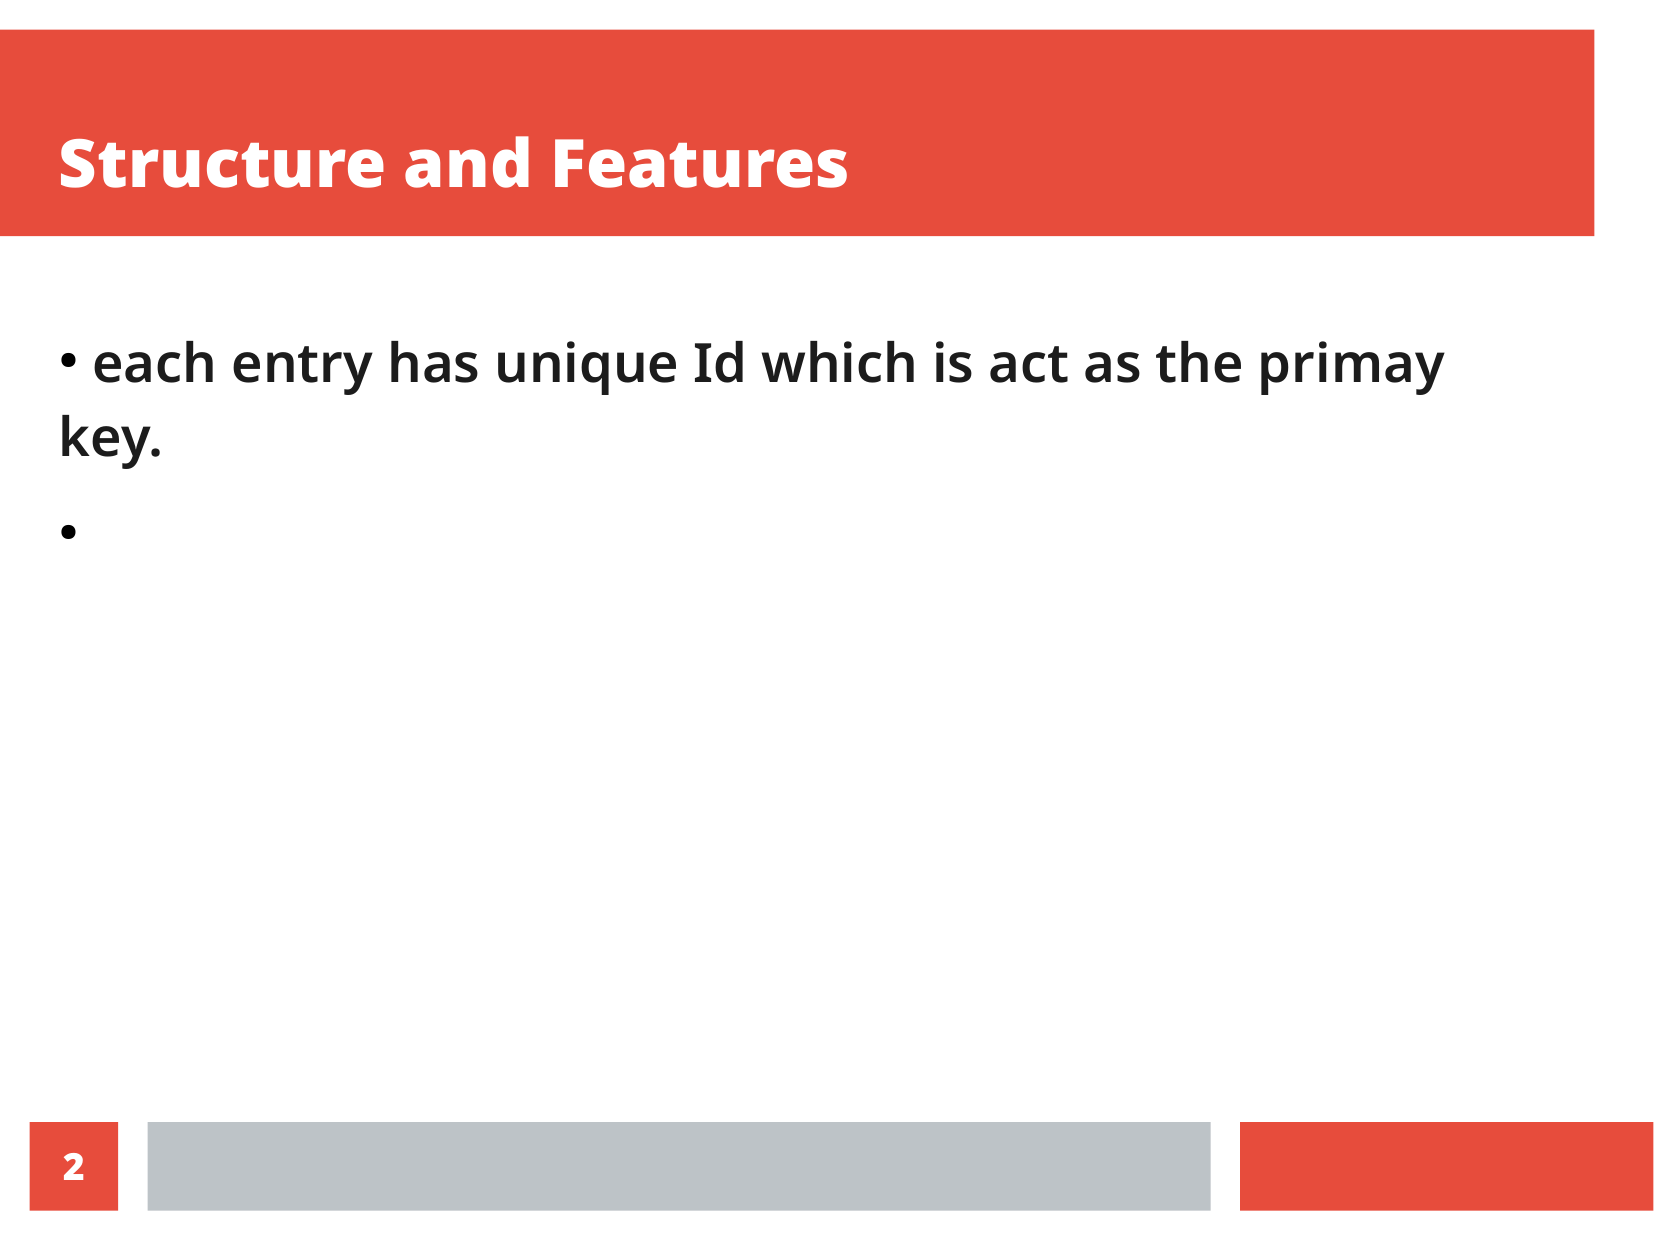

# Structure and Features
 each entry has unique Id which is act as the primay key.
2